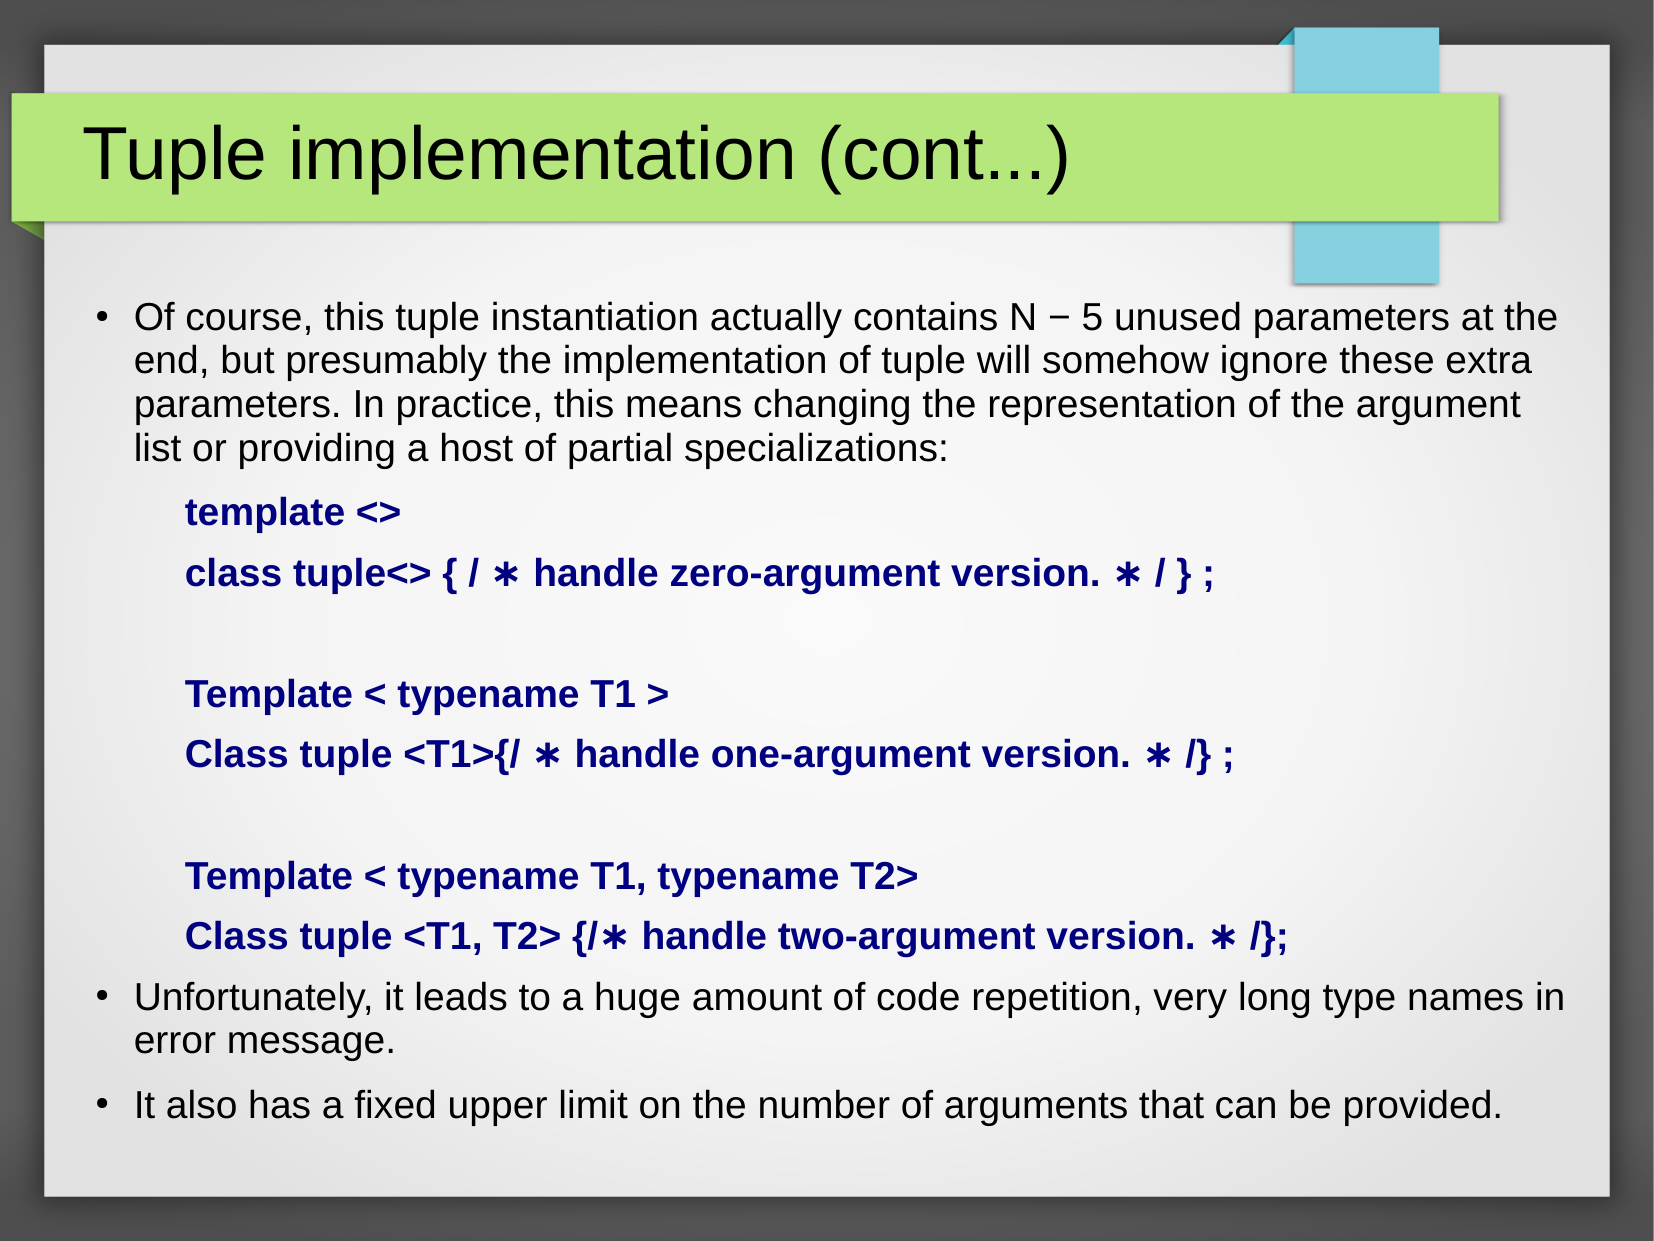

# Tuple implementation (cont...)
Of course, this tuple instantiation actually contains N − 5 unused parameters at the end, but presumably the implementation of tuple will somehow ignore these extra parameters. In practice, this means changing the representation of the argument list or providing a host of partial specializations:
template <>
class tuple<> { / ∗ handle zero-argument version. ∗ / } ;
Template < typename T1 >
Class tuple <T1>{/ ∗ handle one-argument version. ∗ /} ;
Template < typename T1, typename T2>
Class tuple <T1, T2> {/∗ handle two-argument version. ∗ /};
Unfortunately, it leads to a huge amount of code repetition, very long type names in error message.
It also has a fixed upper limit on the number of arguments that can be provided.